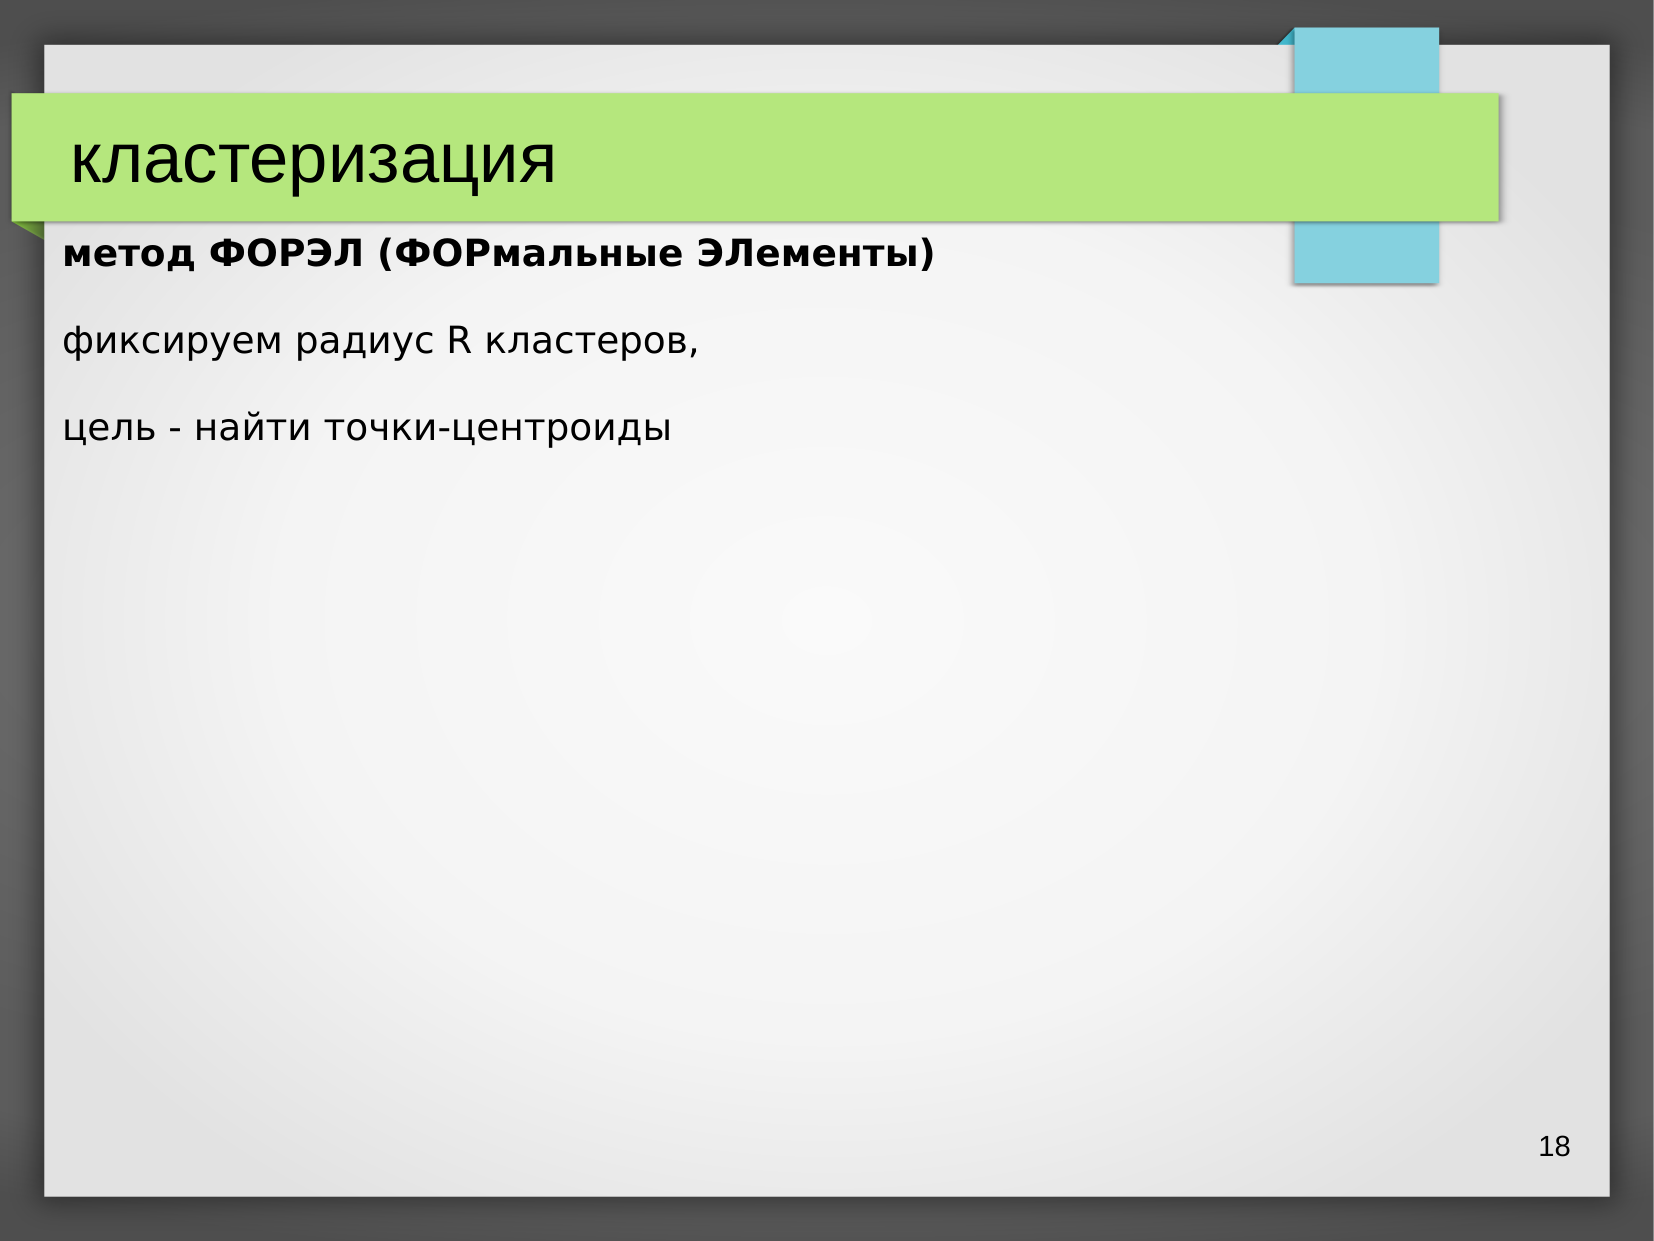

# кластеризация
метод ФОРЭЛ (ФОРмальные ЭЛементы)
фиксируем радиус R кластеров,
цель - найти точки-центроиды
18